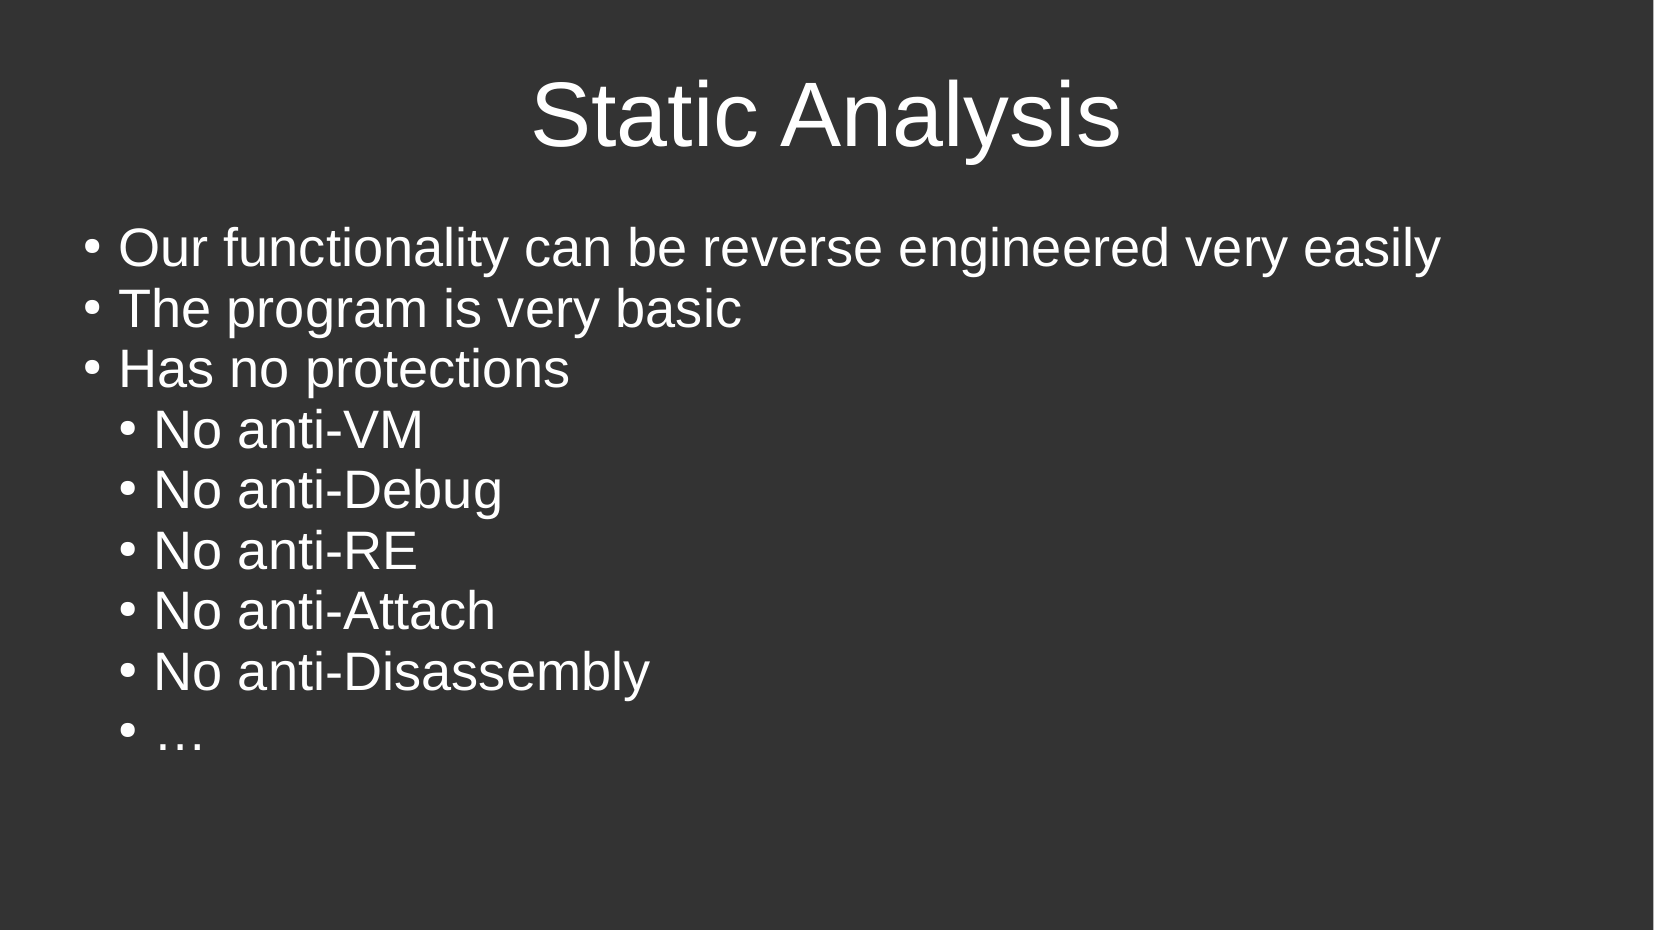

# Static Analysis
Our functionality can be reverse engineered very easily
The program is very basic
Has no protections
No anti-VM
No anti-Debug
No anti-RE
No anti-Attach
No anti-Disassembly
…